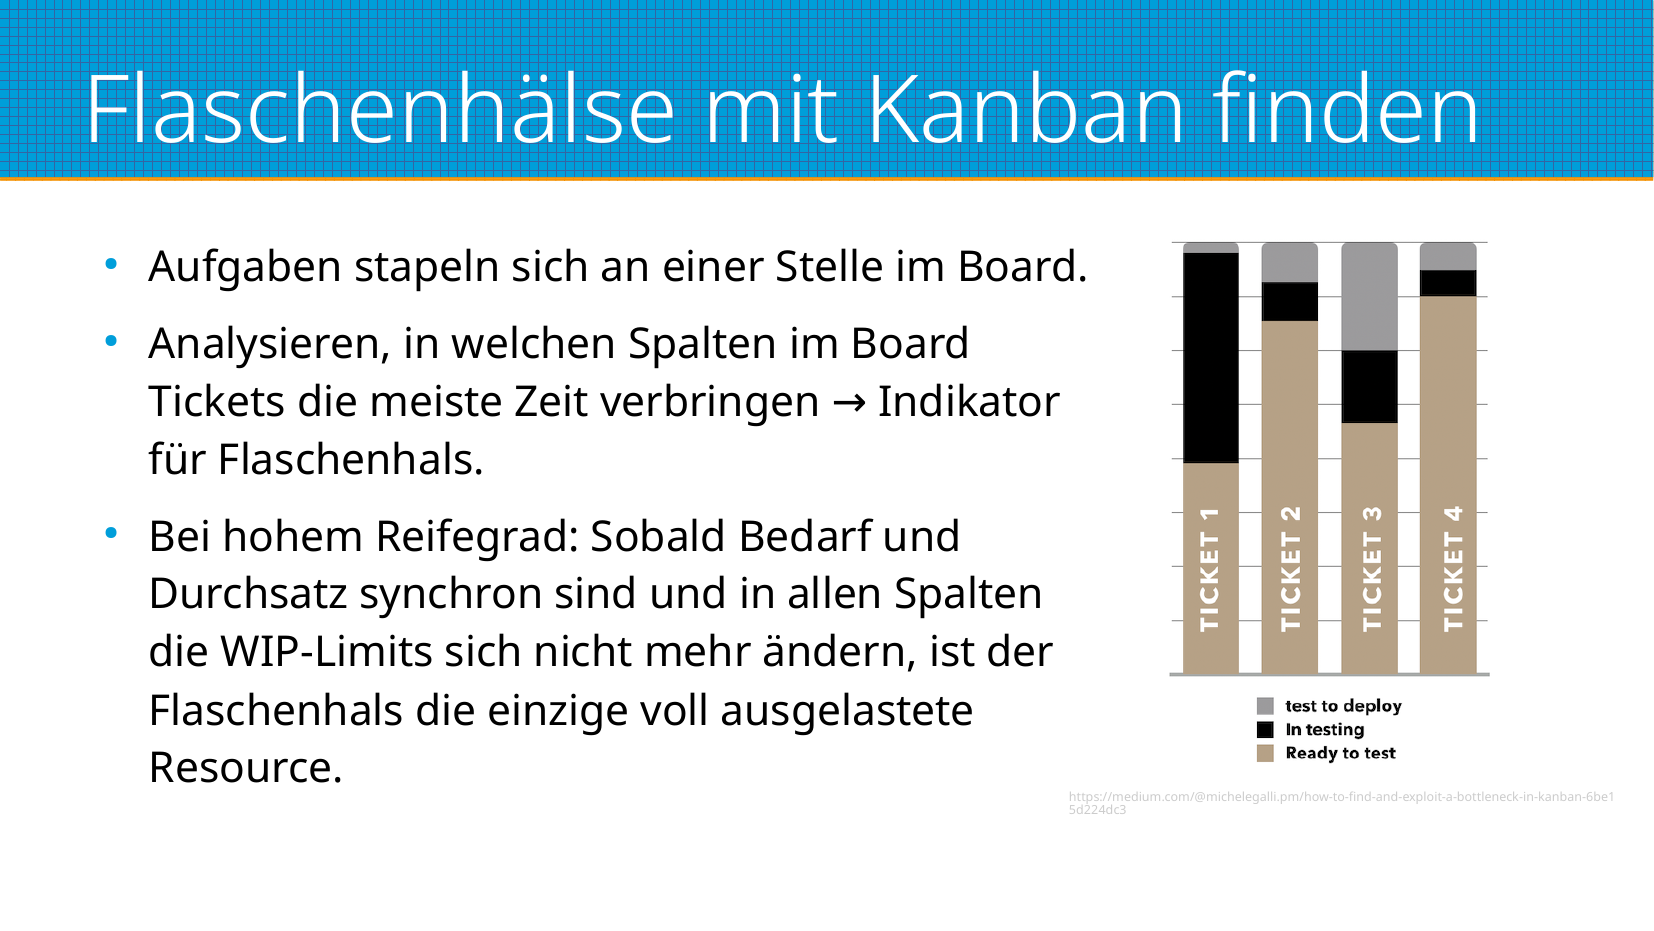

# Flaschenhälse mit Kanban finden
Aufgaben stapeln sich an einer Stelle im Board.
Analysieren, in welchen Spalten im Board Tickets die meiste Zeit verbringen → Indikator für Flaschenhals.
Bei hohem Reifegrad: Sobald Bedarf und Durchsatz synchron sind und in allen Spalten die WIP-Limits sich nicht mehr ändern, ist der Flaschenhals die einzige voll ausgelastete Resource.
https://medium.com/@michelegalli.pm/how-to-find-and-exploit-a-bottleneck-in-kanban-6be15d224dc3